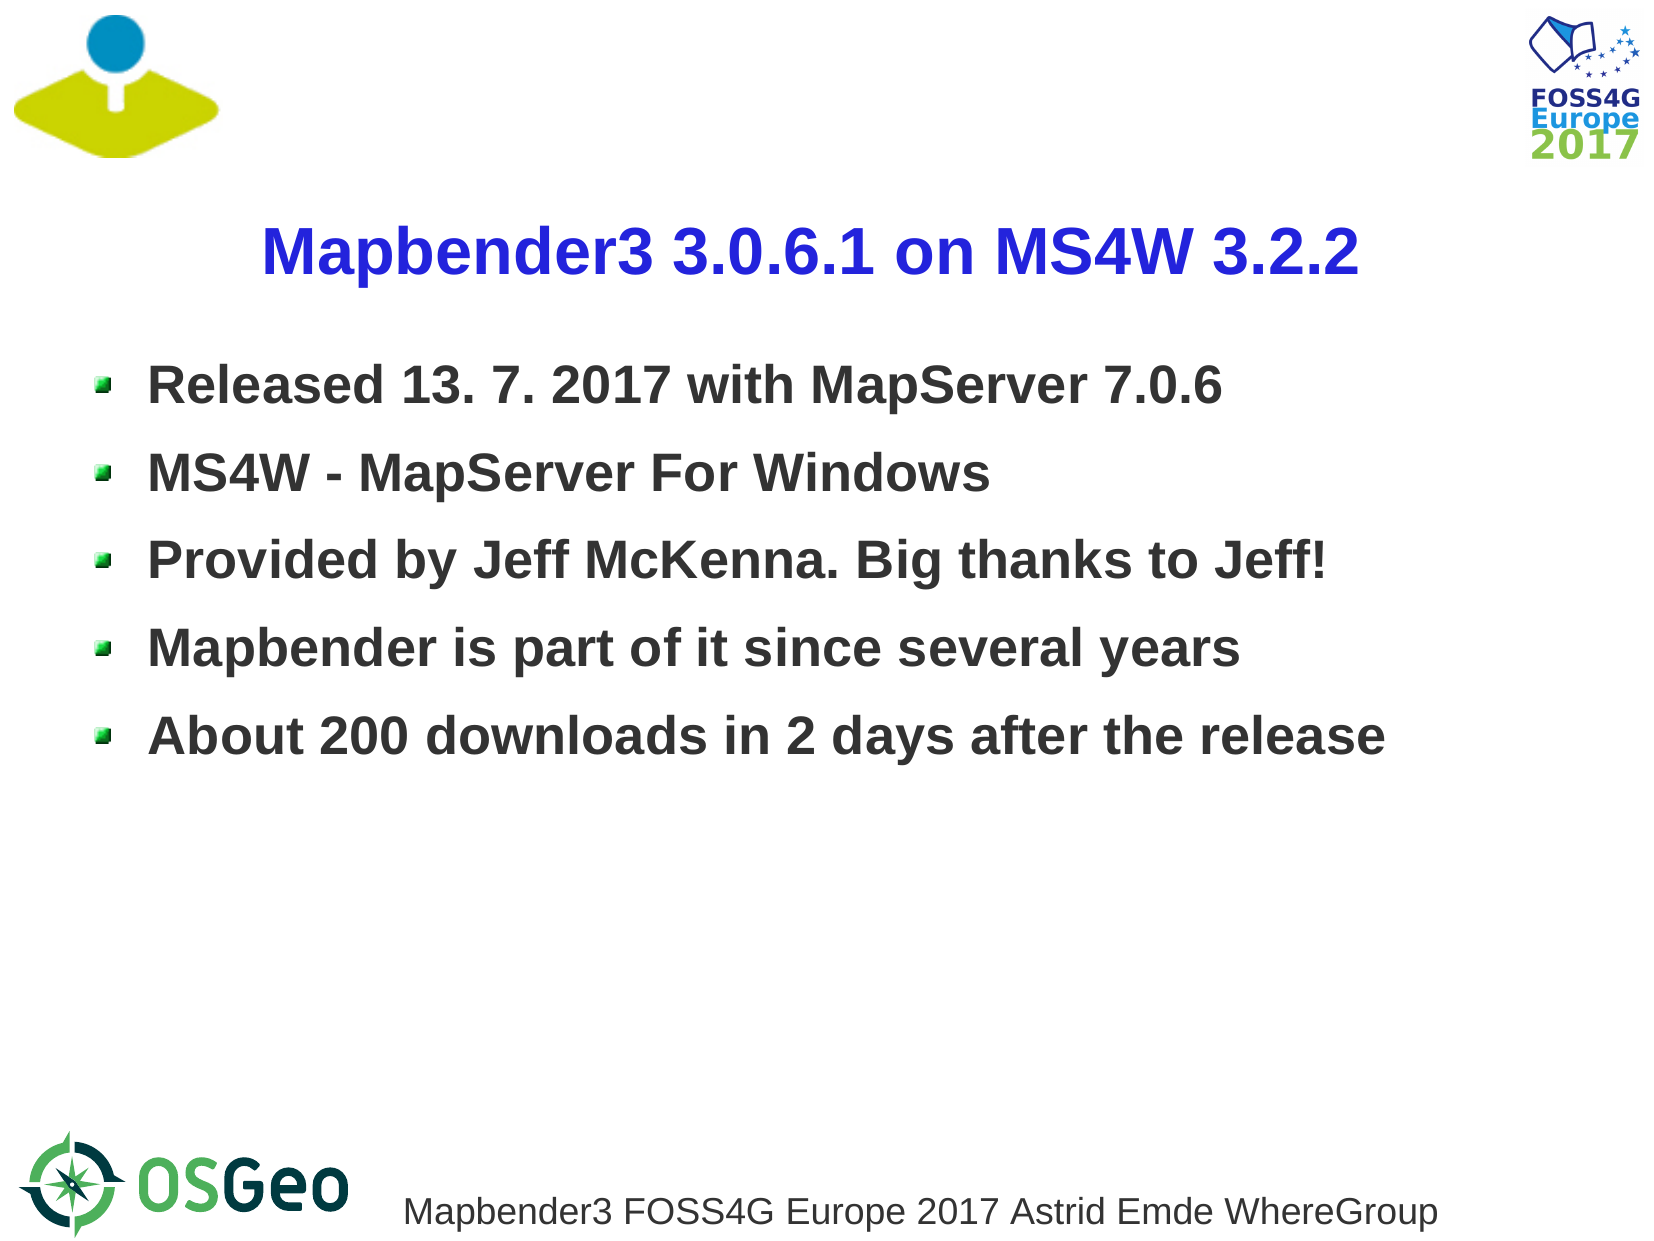

# Mapbender3 3.0.6.1 on MS4W 3.2.2
Released 13. 7. 2017 with MapServer 7.0.6
MS4W - MapServer For Windows
Provided by Jeff McKenna. Big thanks to Jeff!
Mapbender is part of it since several years
About 200 downloads in 2 days after the release